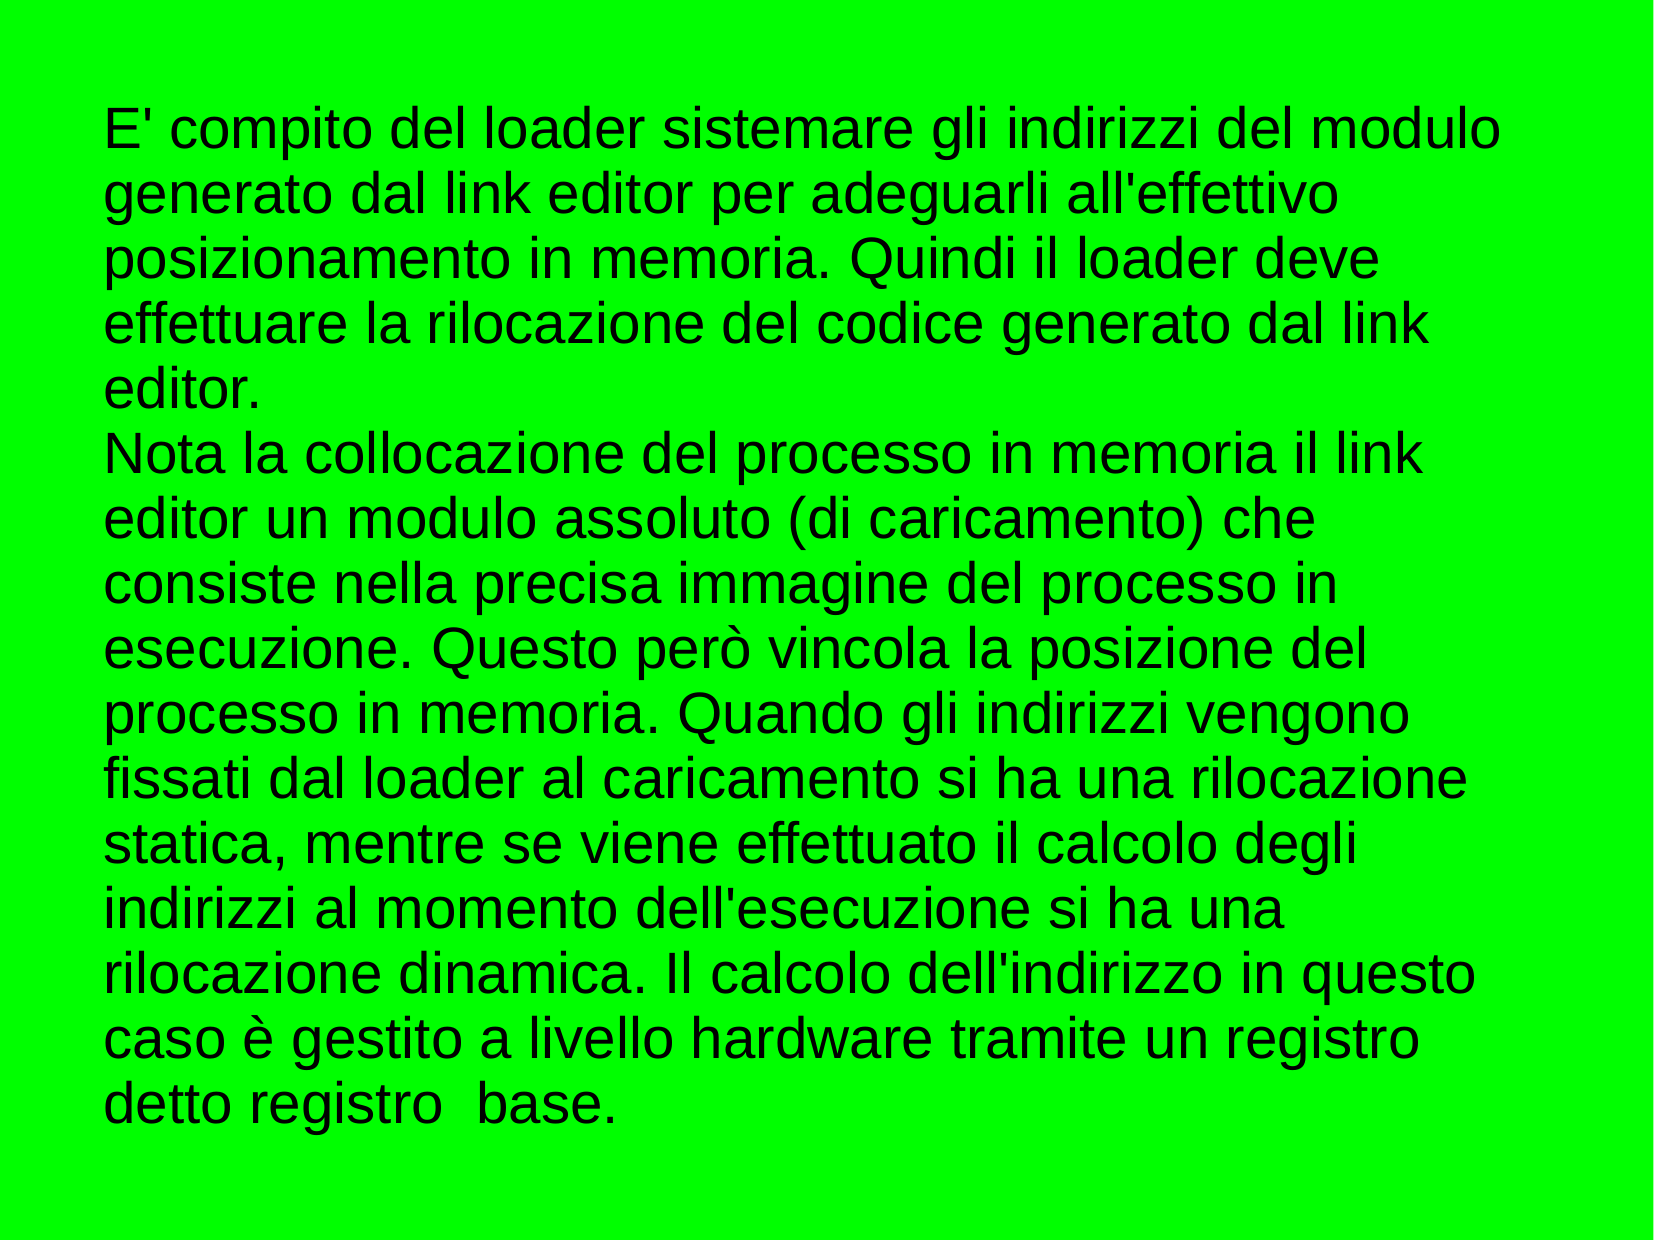

E' compito del loader sistemare gli indirizzi del modulo generato dal link editor per adeguarli all'effettivo posizionamento in memoria. Quindi il loader deve effettuare la rilocazione del codice generato dal link editor.
Nota la collocazione del processo in memoria il link editor un modulo assoluto (di caricamento) che consiste nella precisa immagine del processo in esecuzione. Questo però vincola la posizione del processo in memoria. Quando gli indirizzi vengono fissati dal loader al caricamento si ha una rilocazione statica, mentre se viene effettuato il calcolo degli indirizzi al momento dell'esecuzione si ha una rilocazione dinamica. Il calcolo dell'indirizzo in questo caso è gestito a livello hardware tramite un registro detto registro base.